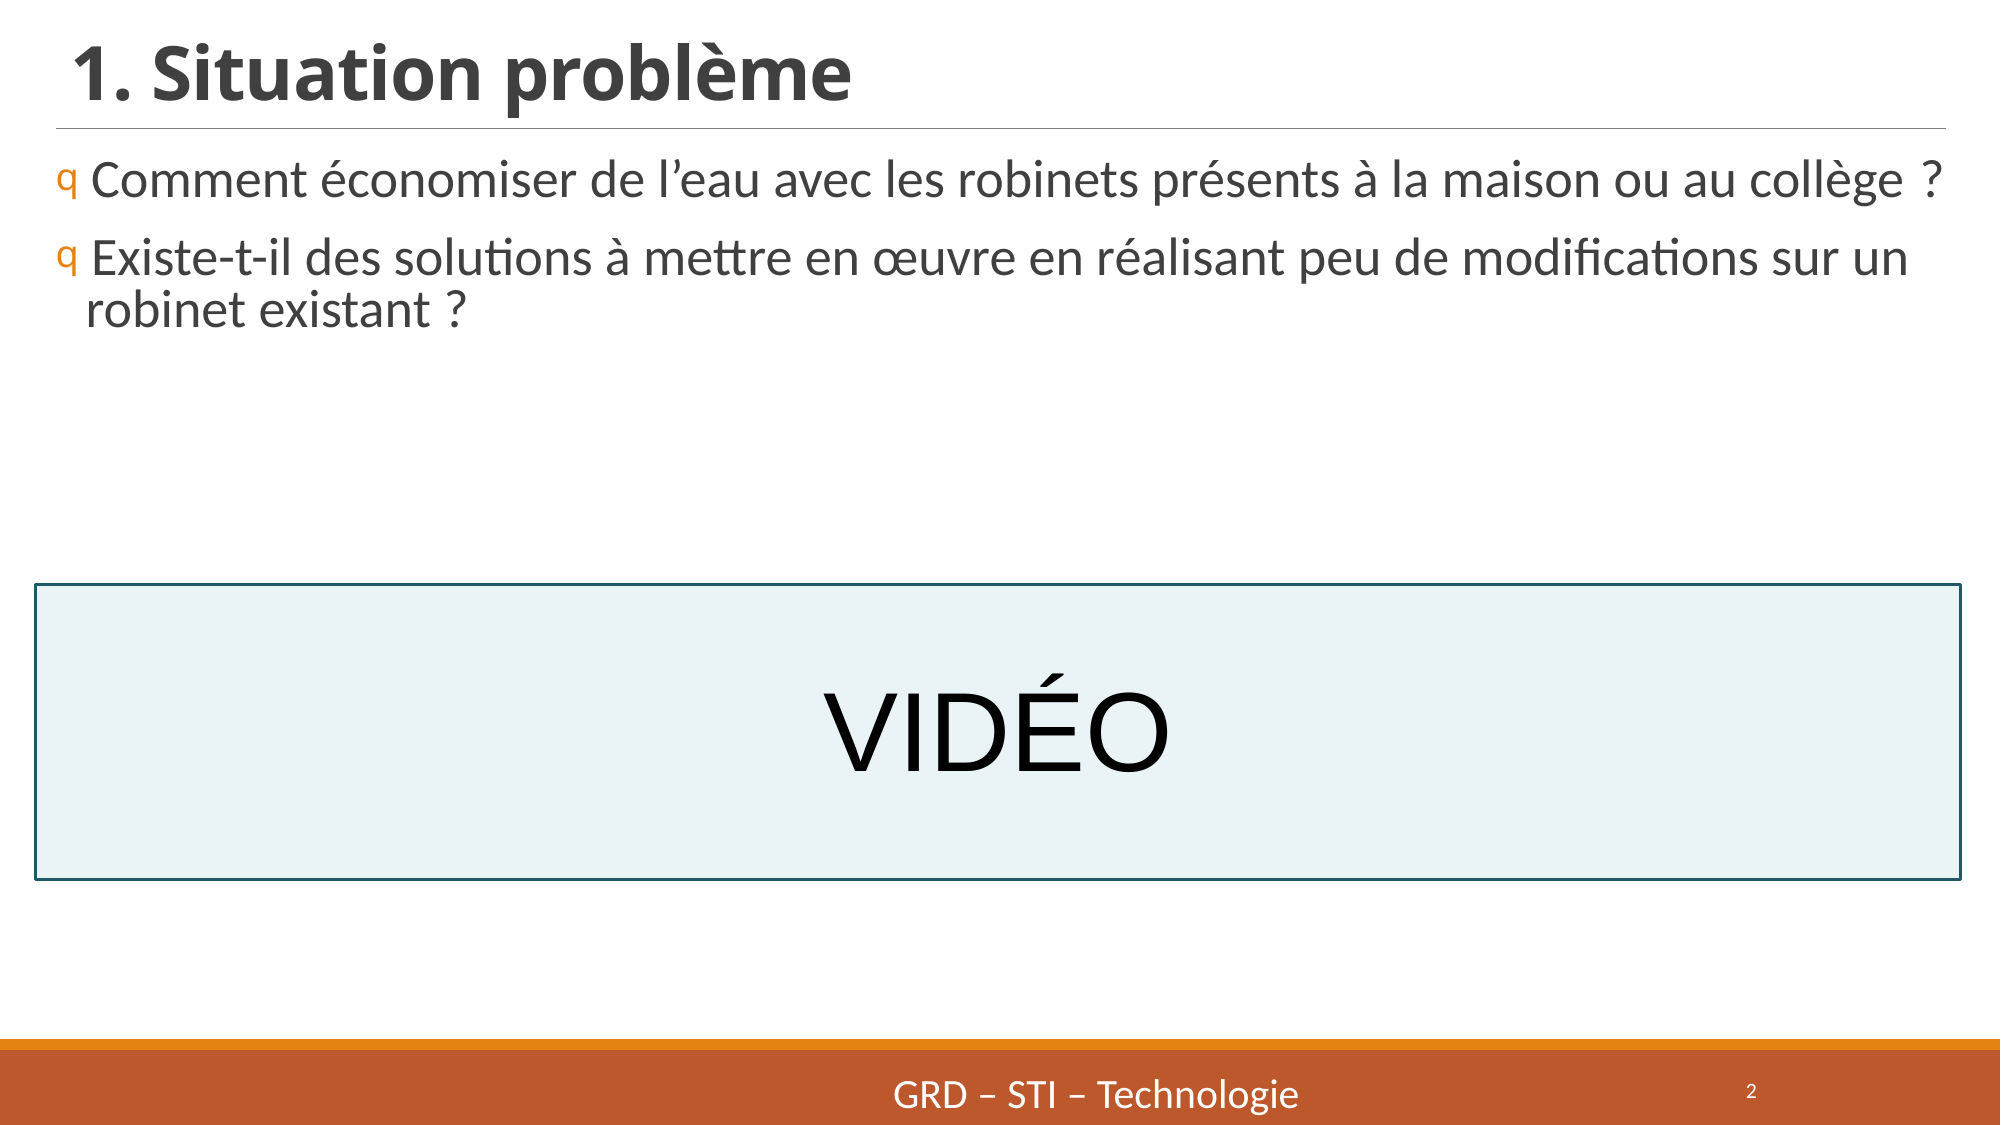

# 1. Situation problème
 Comment économiser de l’eau avec les robinets présents à la maison ou au collège ?
 Existe-t-il des solutions à mettre en œuvre en réalisant peu de modifications sur un robinet existant ?
VIDÉO
GRD STI
2